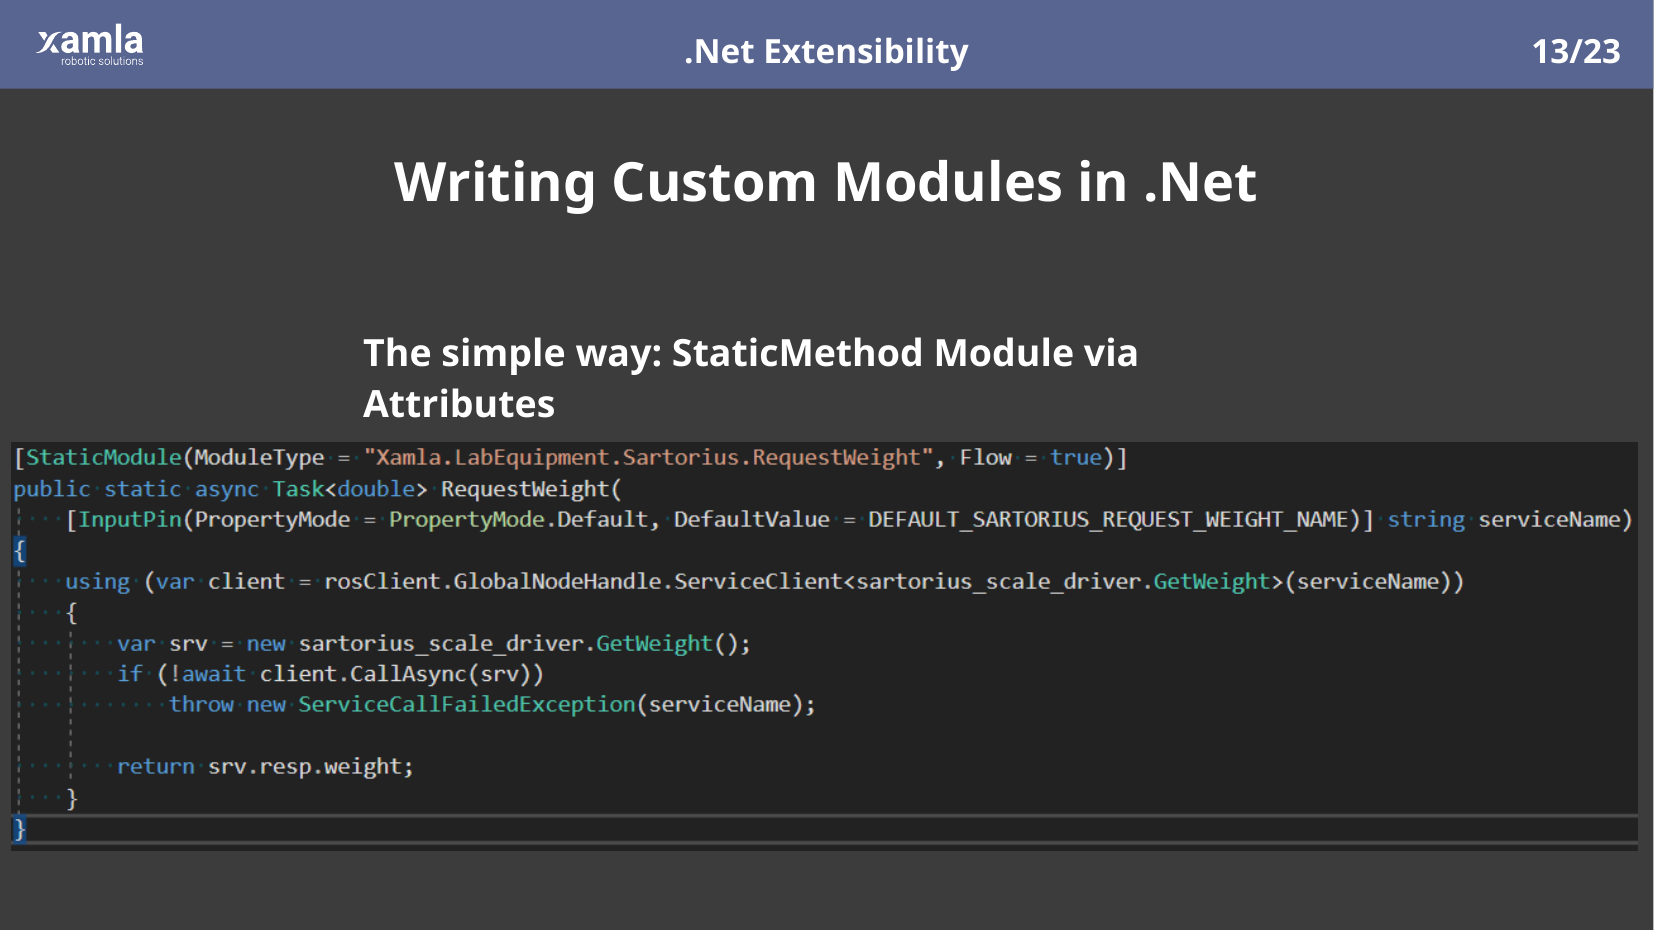

.Net Extensibility
13/23
Writing Custom Modules in .Net
The simple way: StaticMethod Module via Attributes